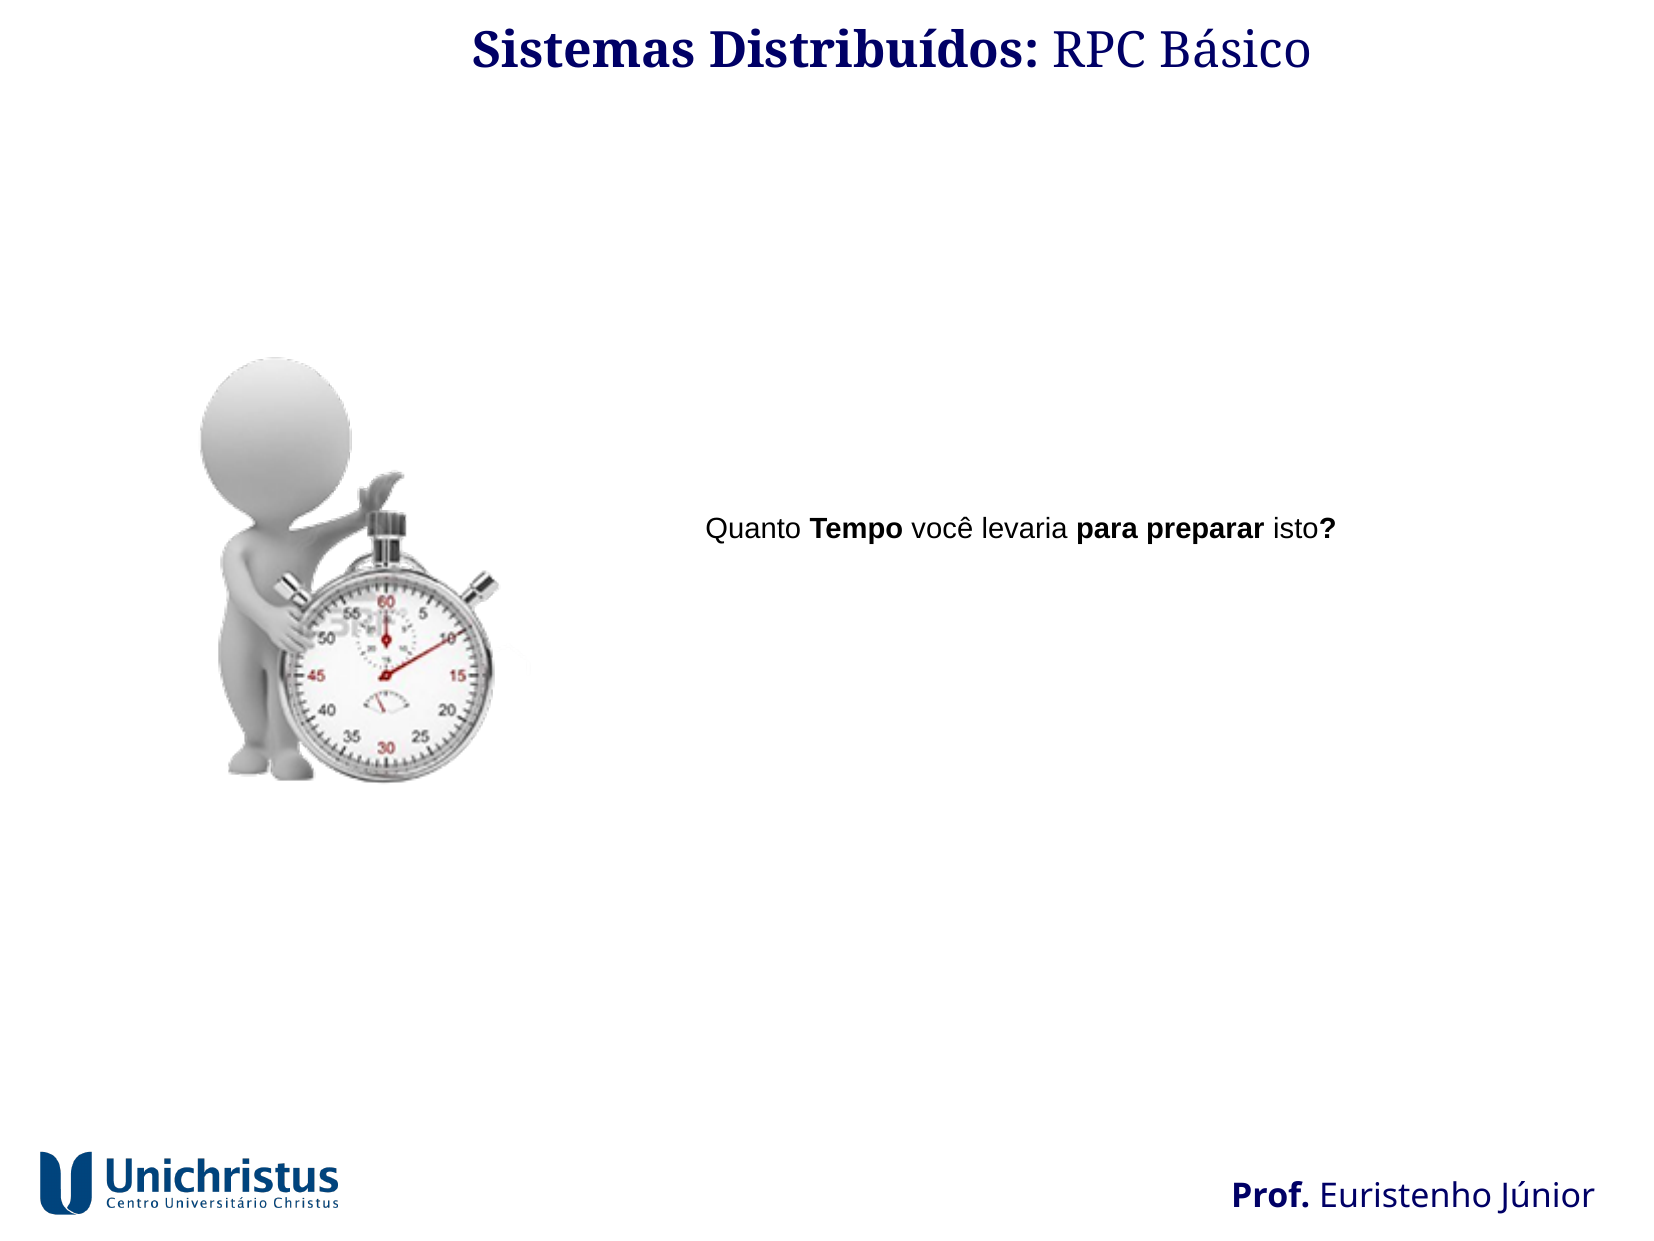

Sistemas Distribuídos: RPC Básico
Quanto Tempo você levaria para preparar isto?
Prof. Euristenho Júnior